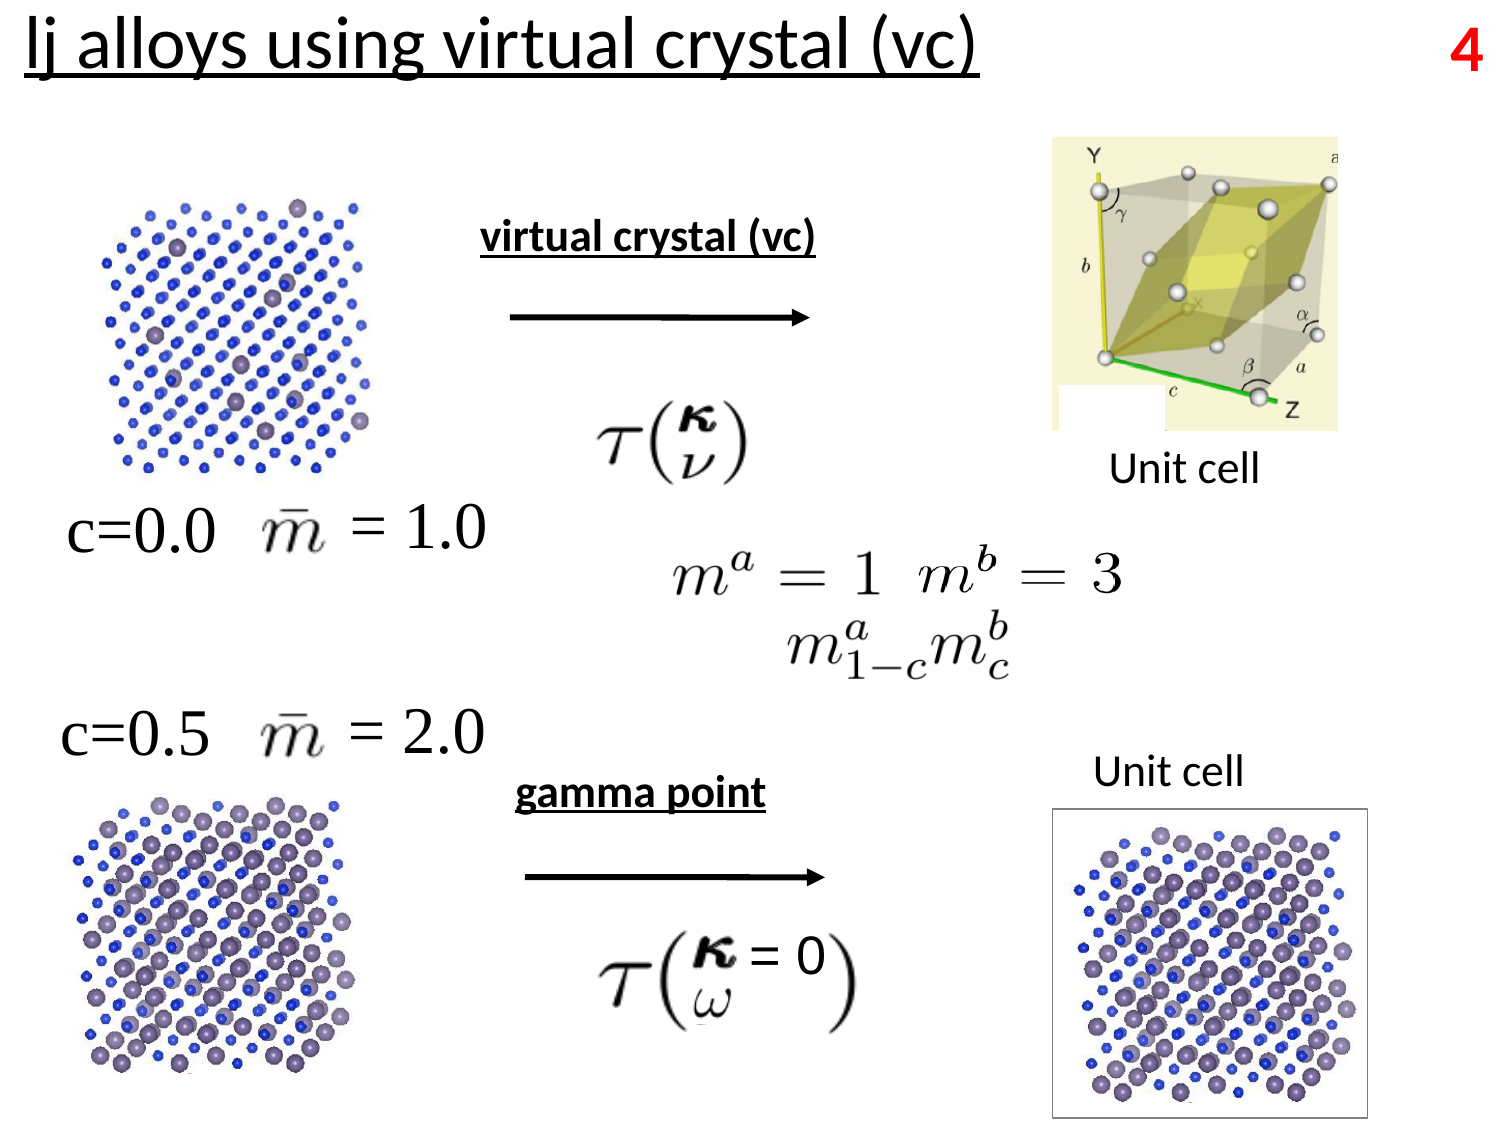

# lj alloys using virtual crystal (vc)
4
virtual crystal (vc)
Unit cell
= 1.0
c=0.0
= 2.0
c=0.5
System sizes: up to 4000 atoms, 6 nm
Unit cell
gamma point
= 0
LD : Lattice Dynamics => frequencies, group velocities, eigenvectors for phonon mapping, harmonic disordered thermal conductivity
MD: Molecular Dynamics => Green-Kubo, trajectories for phonon mapping, phonon/diffuson lifetimes
Classical Only: for solids, Force Constant MD can